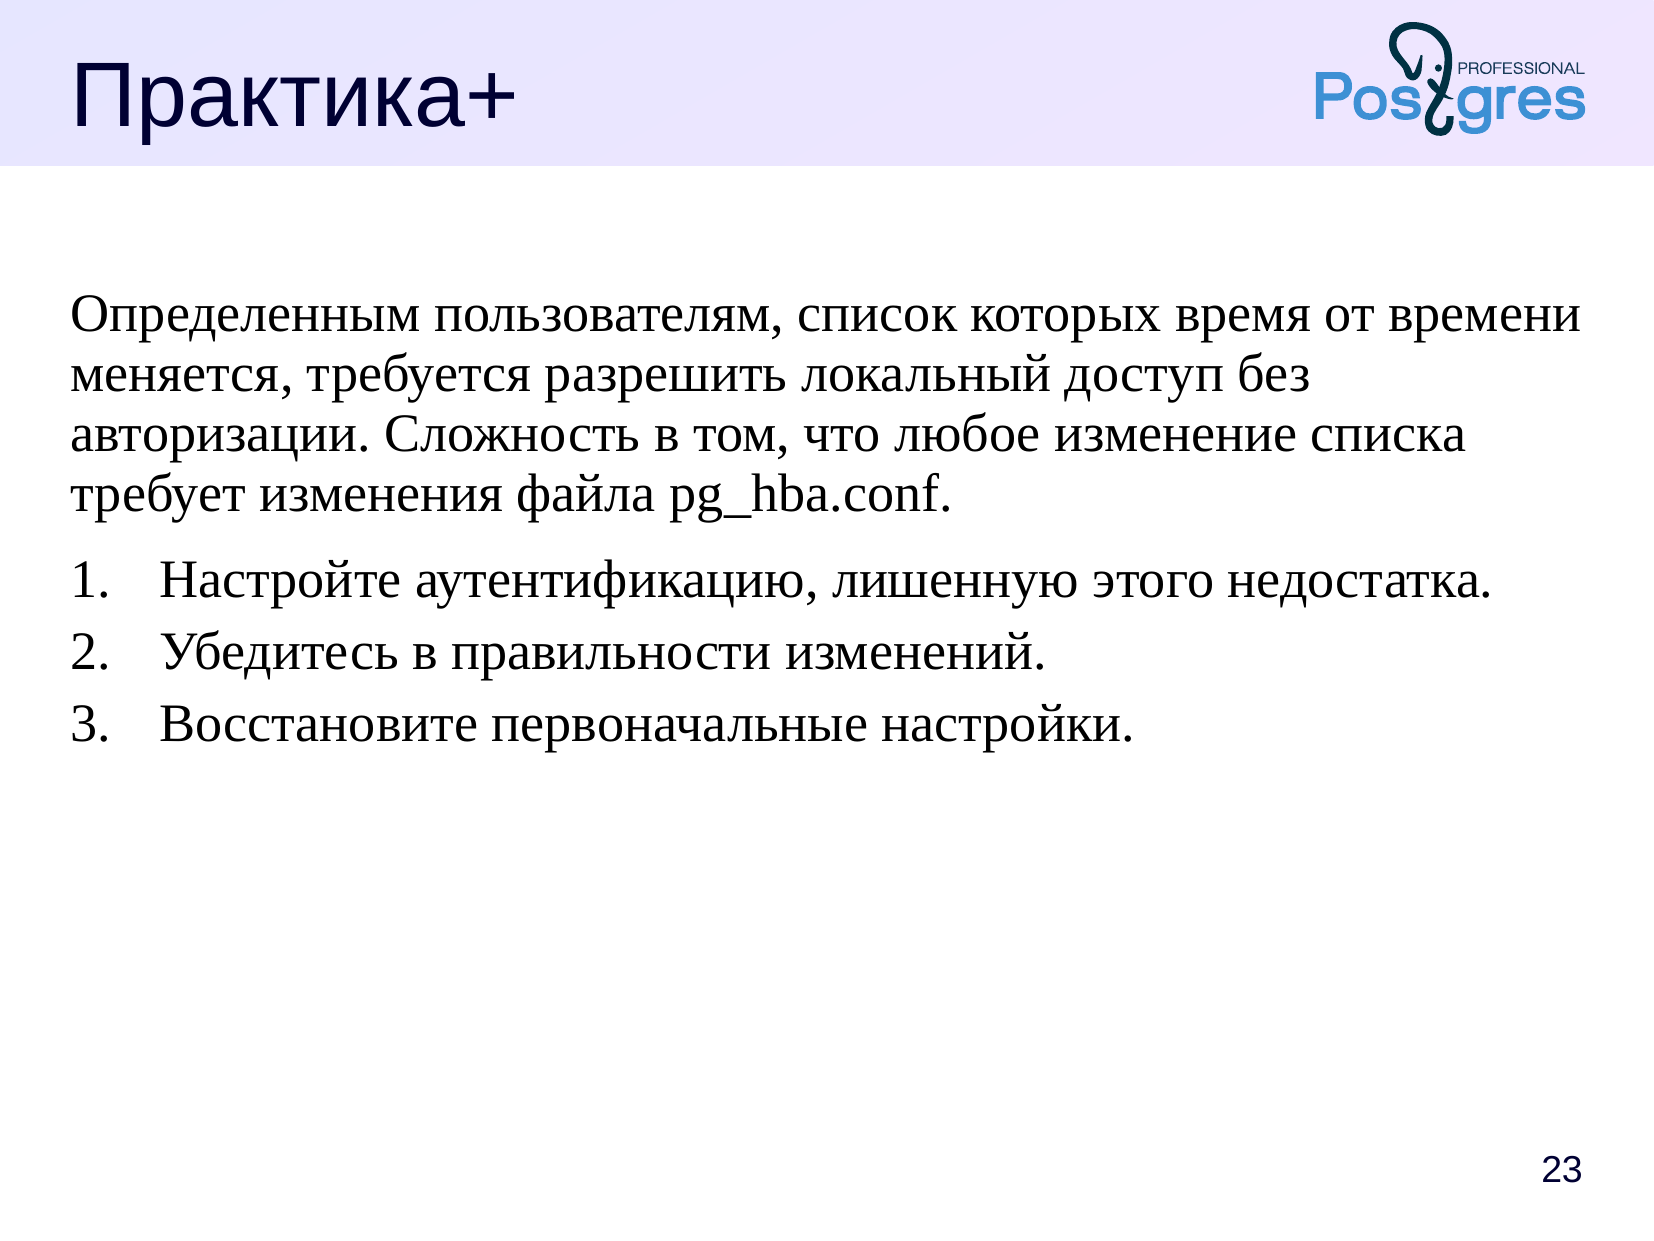

# Практика+
Определенным пользователям, список которых время от времени меняется, требуется разрешить локальный доступ без авторизации. Сложность в том, что любое изменение списка требует изменения файла pg_hba.conf.
Настройте аутентификацию, лишенную этого недостатка.
Убедитесь в правильности изменений.
Восстановите первоначальные настройки.